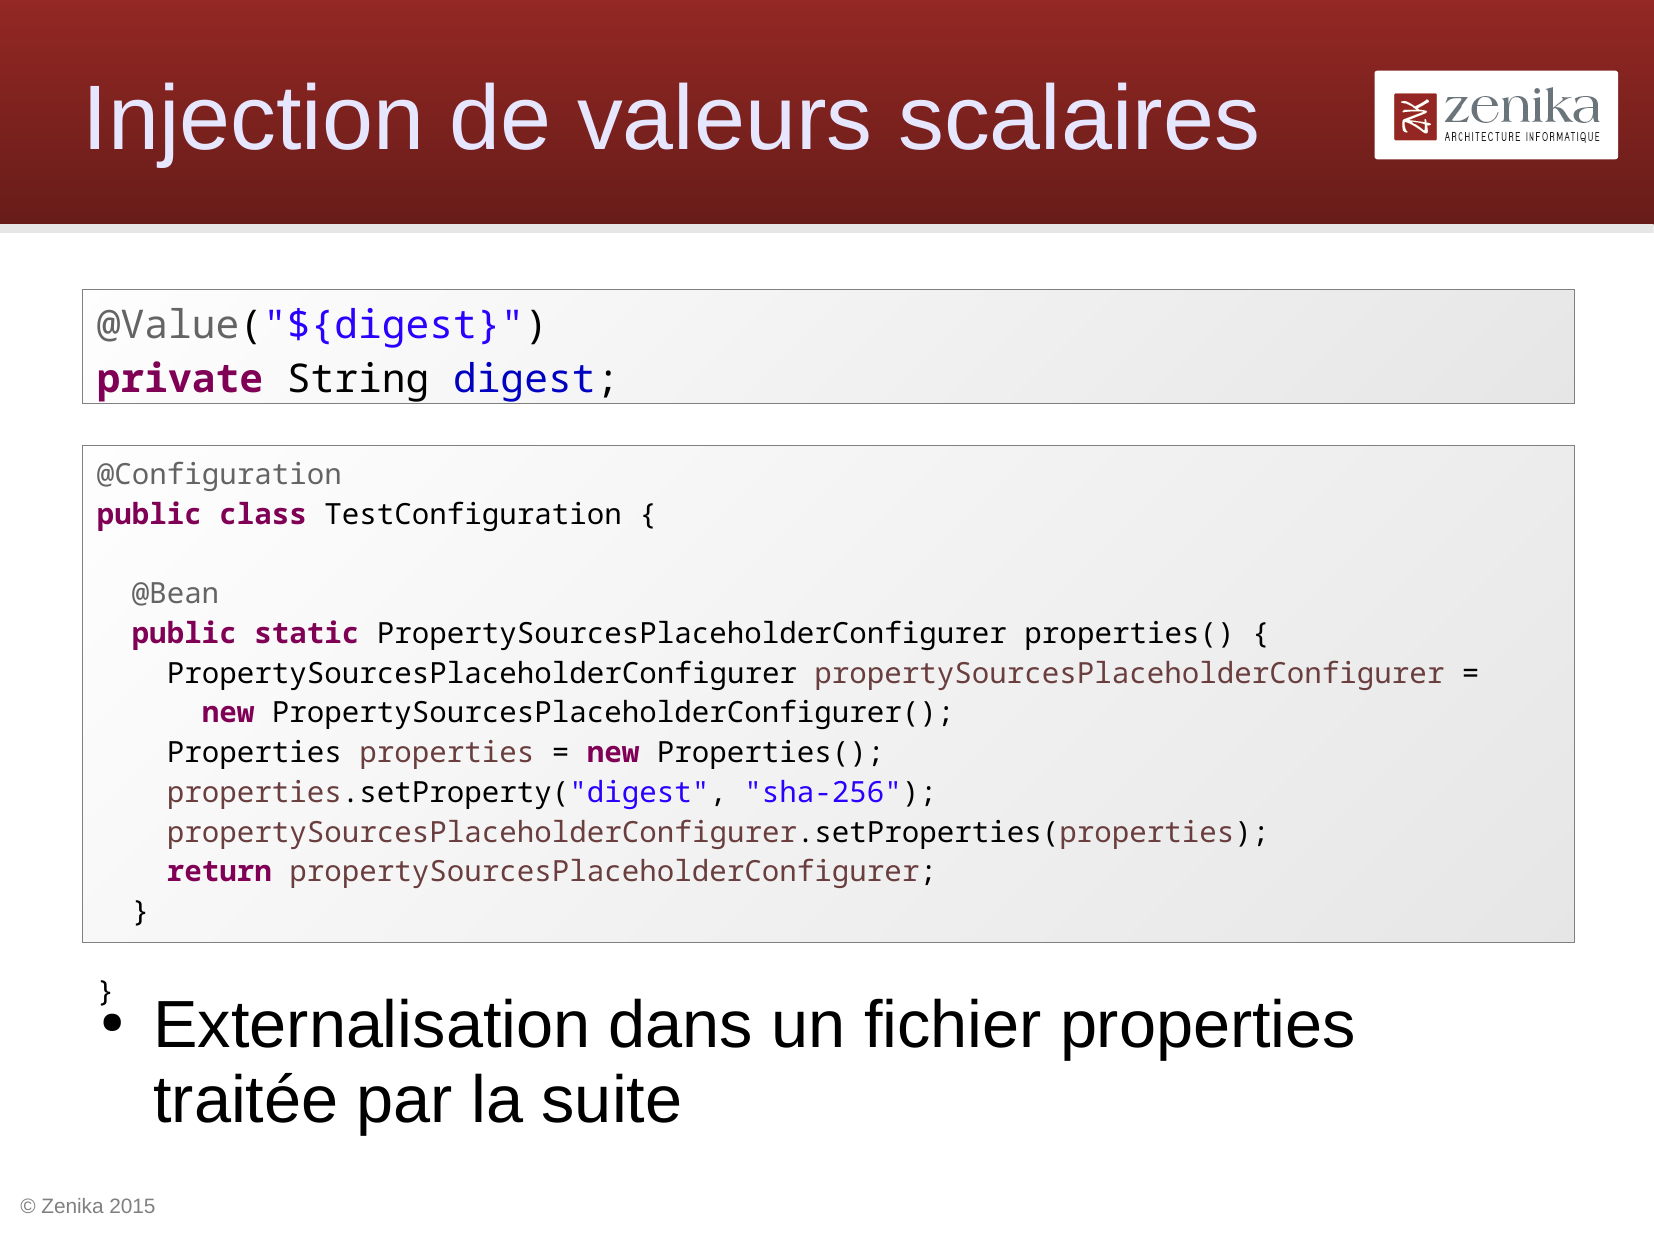

# Injection de valeurs scalaires
@Value("${digest}")
private String digest;
@Configuration
public class TestConfiguration {
 @Bean
 public static PropertySourcesPlaceholderConfigurer properties() {
 PropertySourcesPlaceholderConfigurer propertySourcesPlaceholderConfigurer =
 new PropertySourcesPlaceholderConfigurer();
 Properties properties = new Properties();
 properties.setProperty("digest", "sha-256");
 propertySourcesPlaceholderConfigurer.setProperties(properties);
 return propertySourcesPlaceholderConfigurer;
 }
}
Externalisation dans un fichier properties traitée par la suite